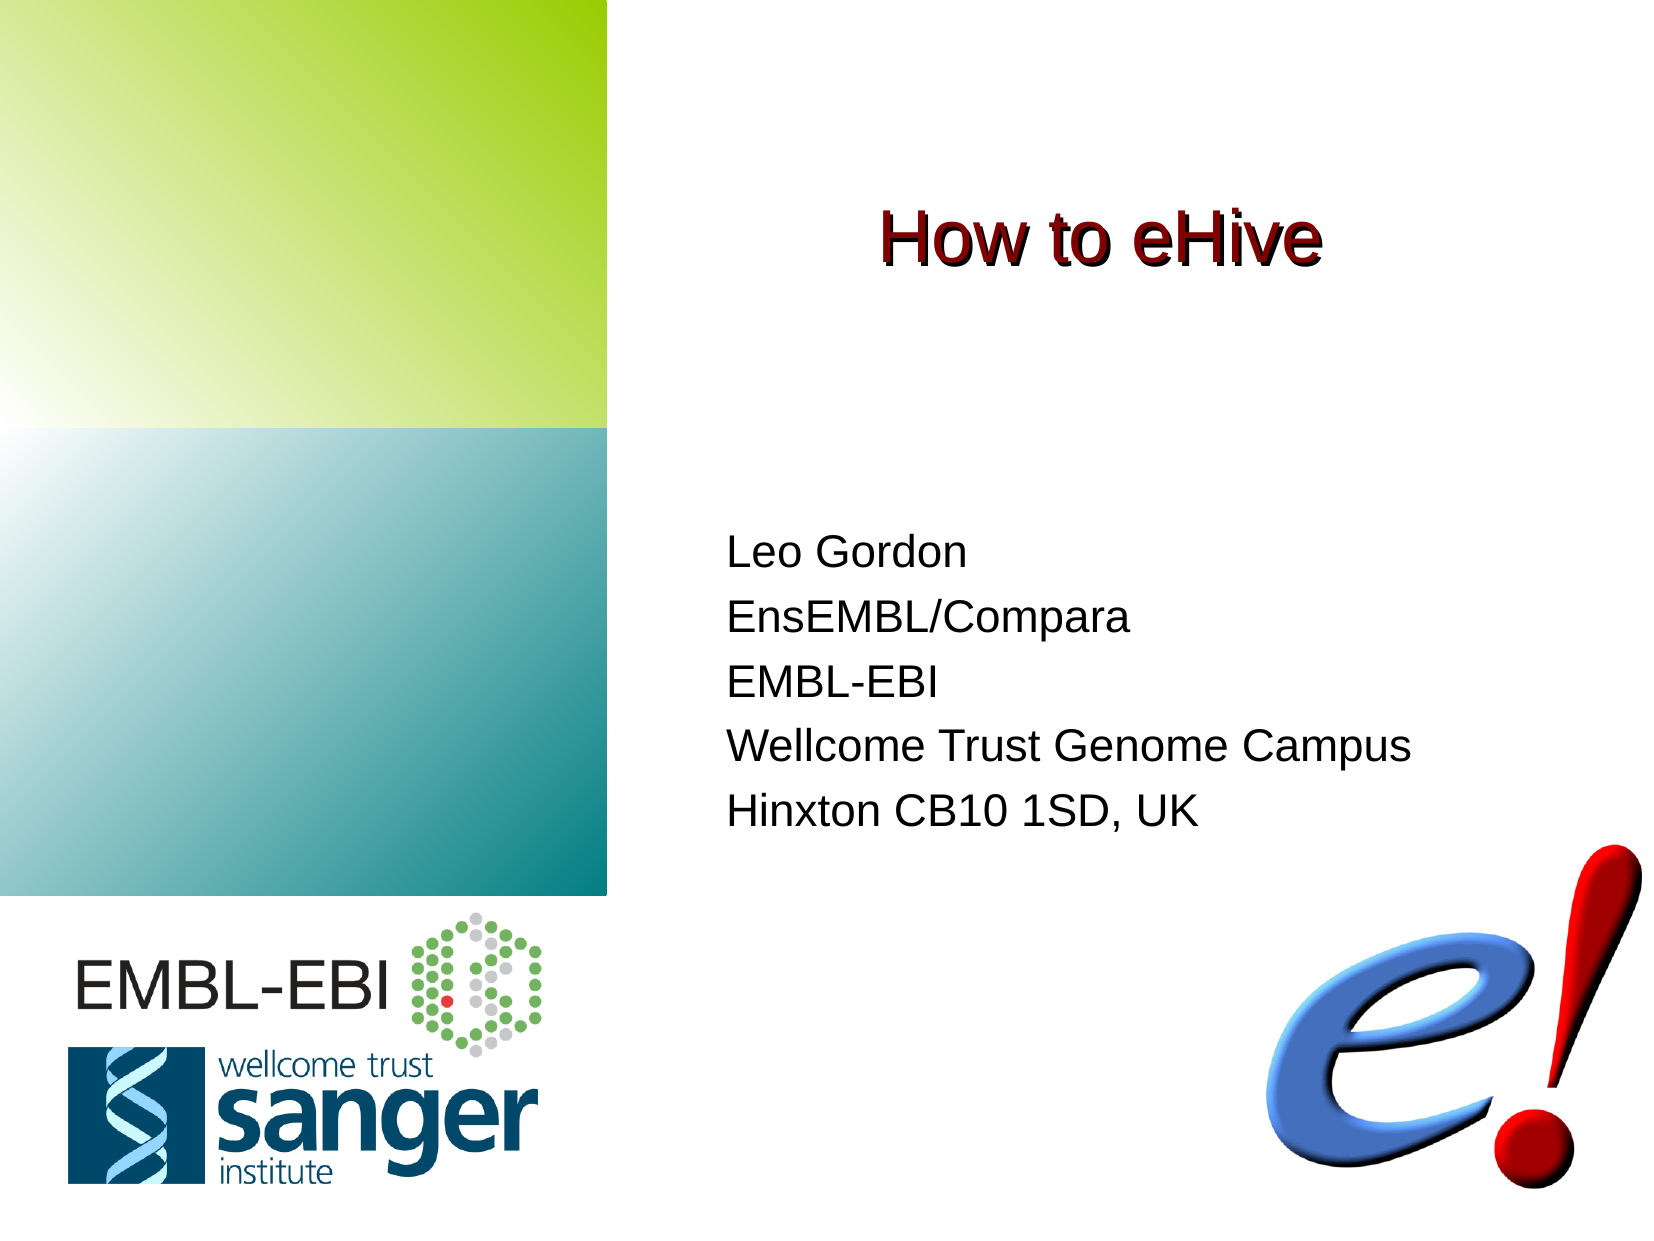

# How to eHive
Leo Gordon
EnsEMBL/Compara
EMBL-EBI
Wellcome Trust Genome Campus
Hinxton CB10 1SD, UK